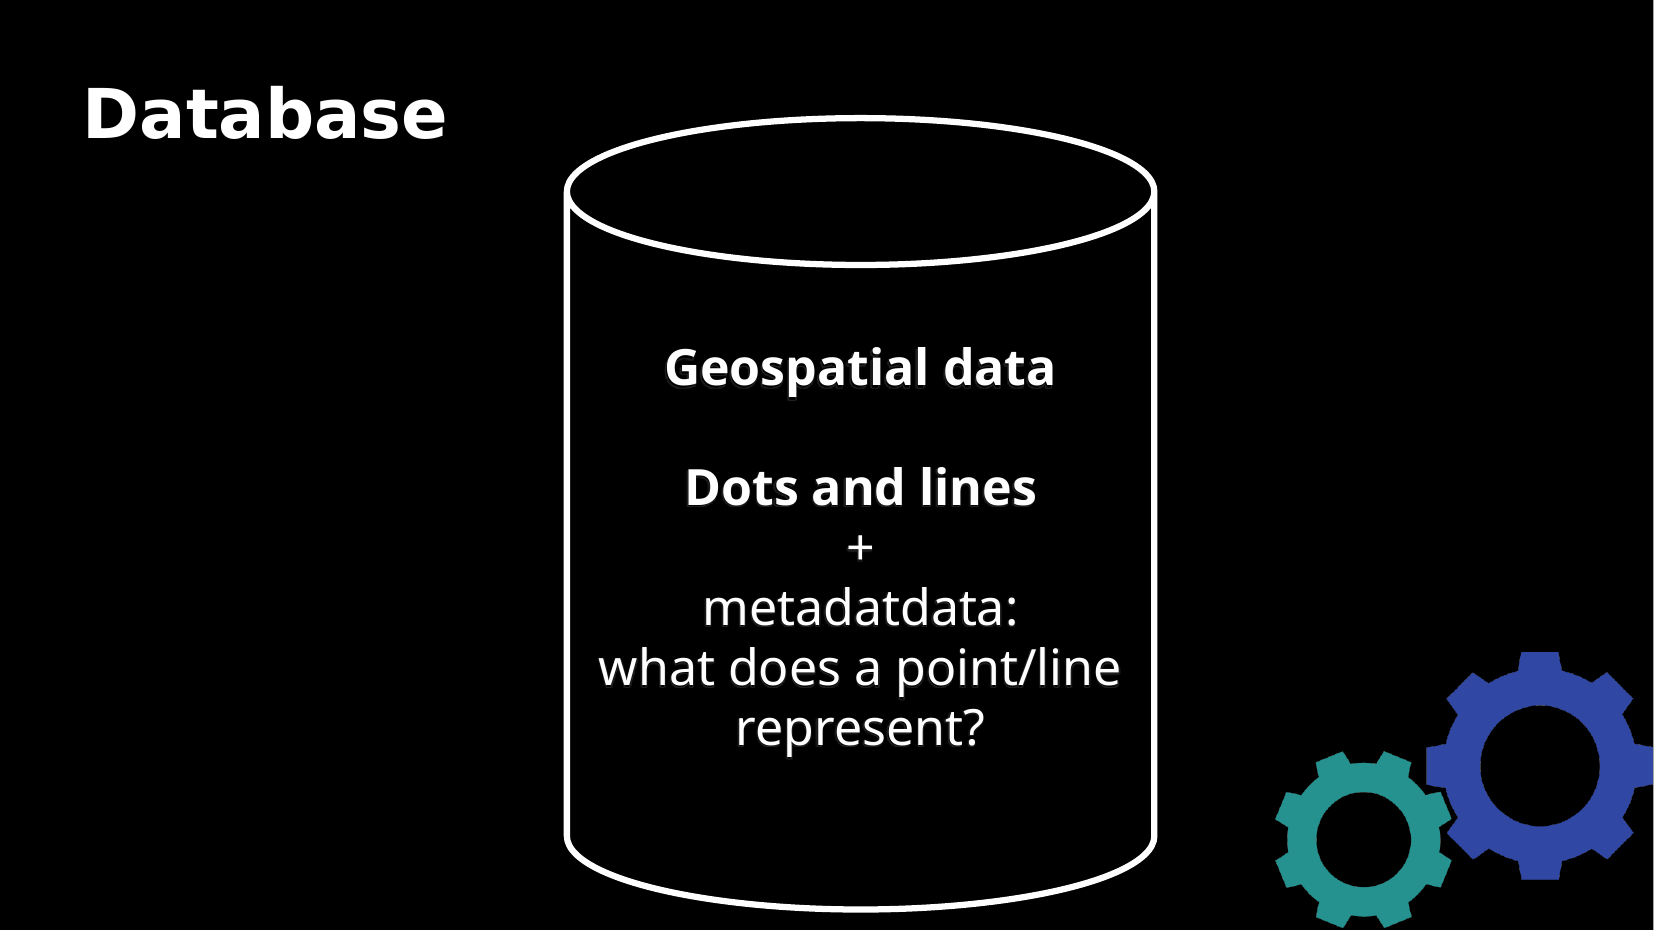

# Database
Geospatial data
Dots and lines
+
metadatdata:
what does a point/line represent?